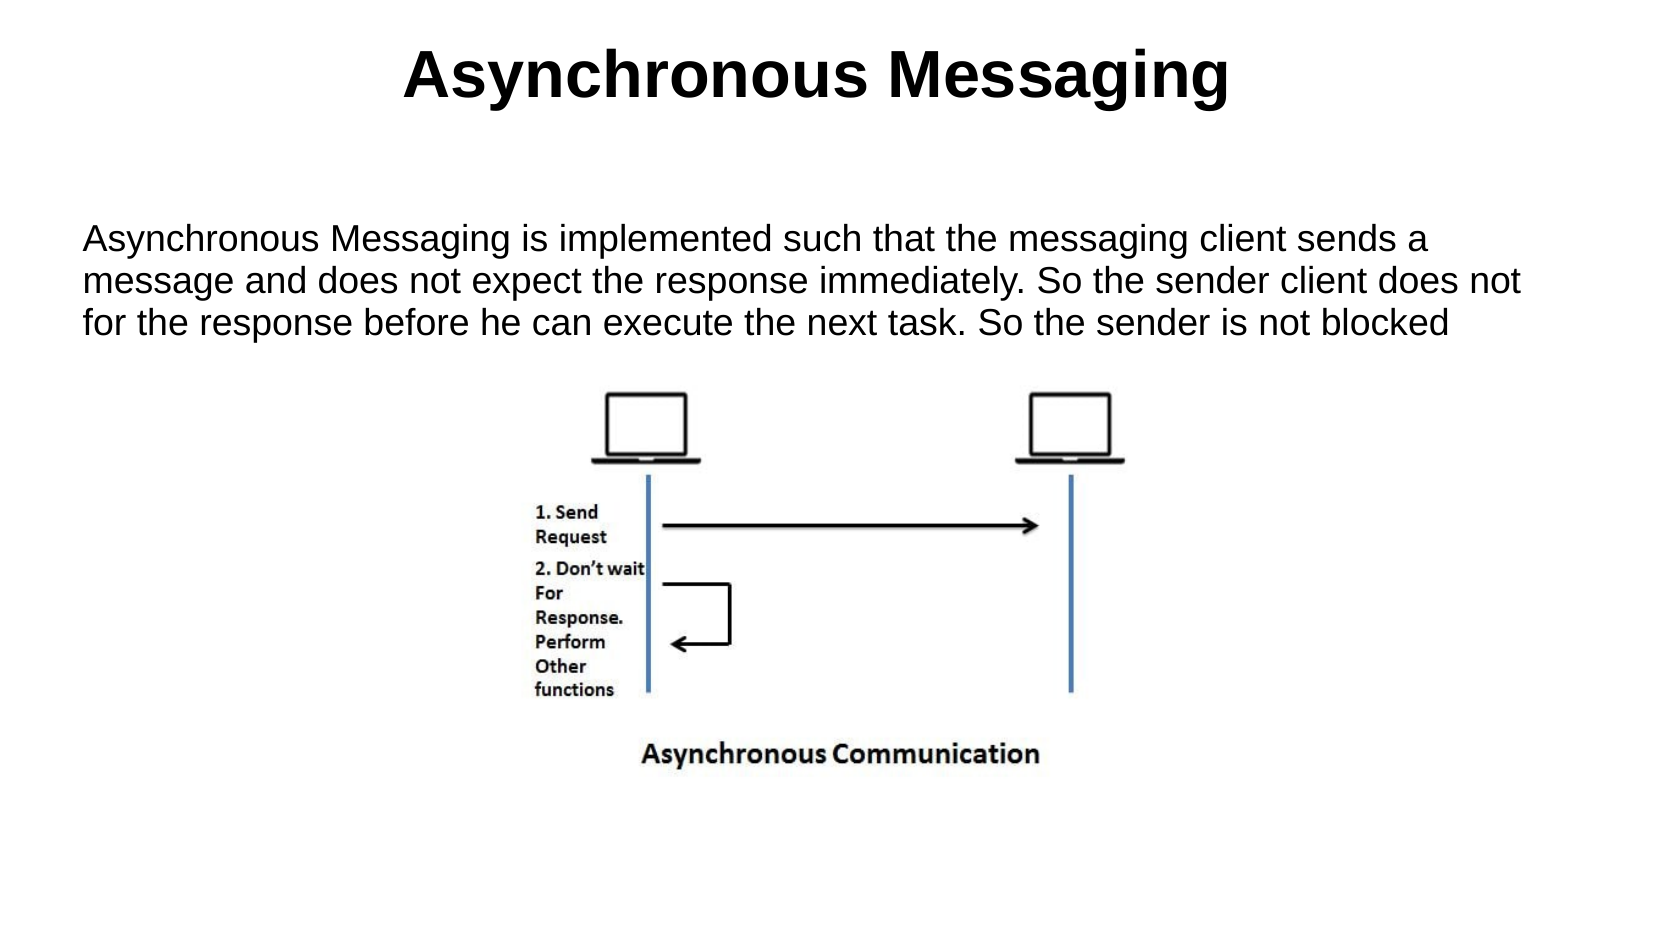

# Asynchronous Messaging
Asynchronous Messaging is implemented such that the messaging client sends a message and does not expect the response immediately. So the sender client does not for the response before he can execute the next task. So the sender is not blocked